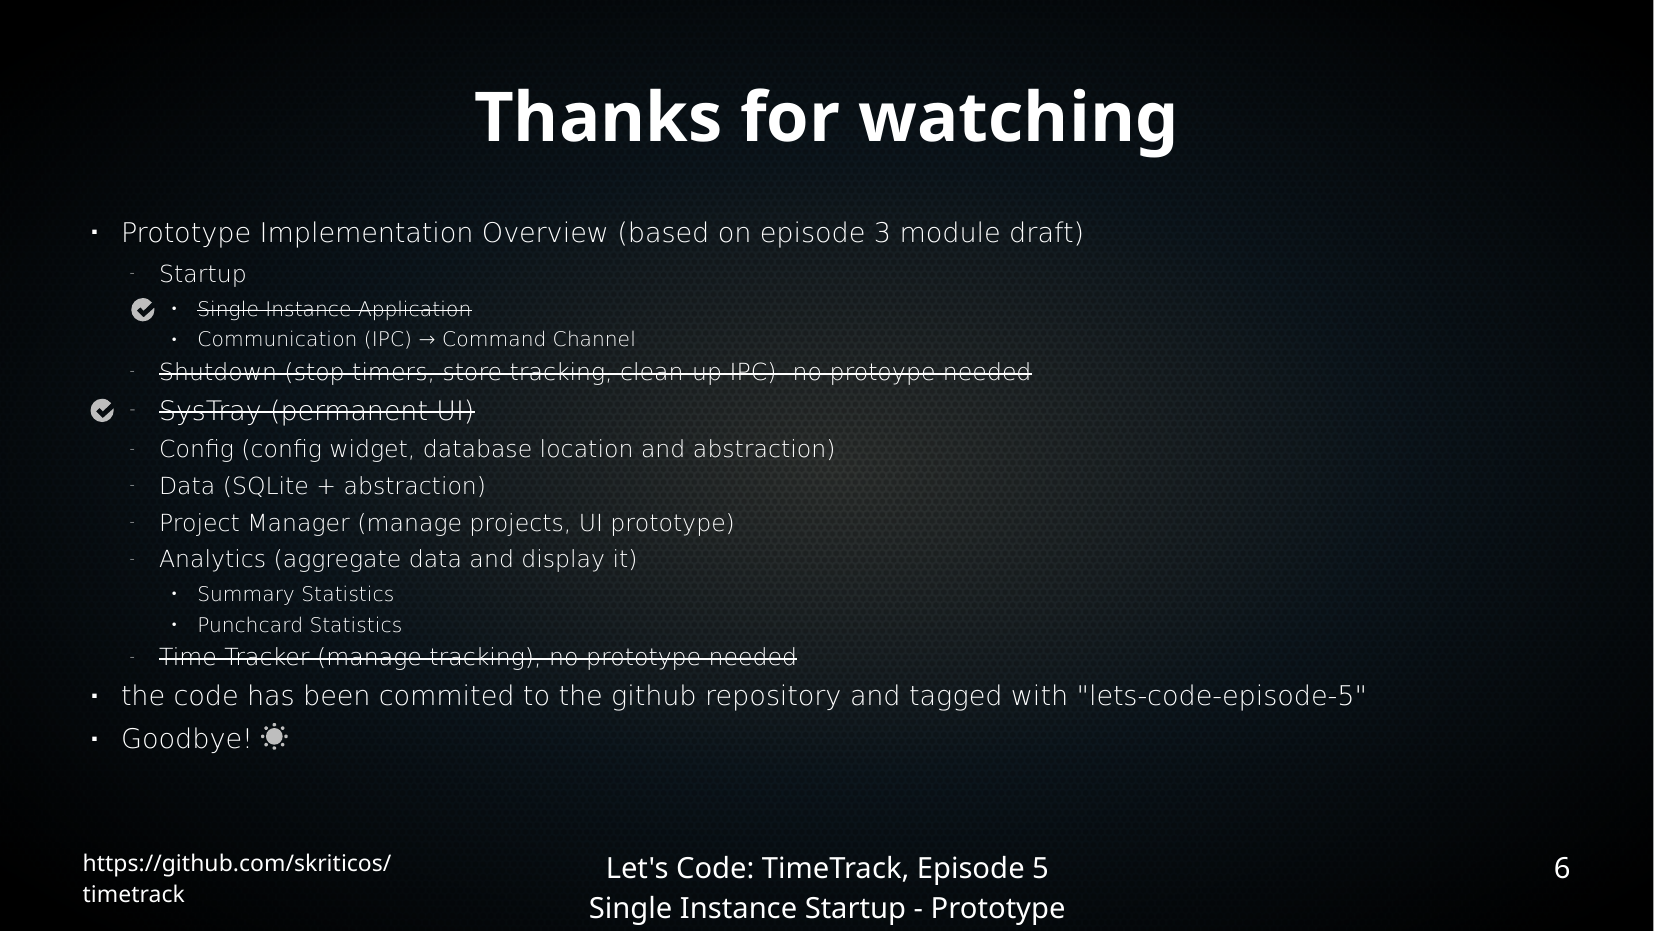

# Thanks for watching
Prototype Implementation Overview (based on episode 3 module draft)
Startup
Single Instance Application
Communication (IPC) → Command Channel
Shutdown (stop timers, store tracking, clean-up IPC) -no protoype needed
SysTray (permanent UI)
Config (config widget, database location and abstraction)
Data (SQLite + abstraction)
Project Manager (manage projects, UI prototype)
Analytics (aggregate data and display it)
Summary Statistics
Punchcard Statistics
Time Tracker (manage tracking), no prototype needed
the code has been commited to the github repository and tagged with "lets-code-episode-5"
Goodbye!
6